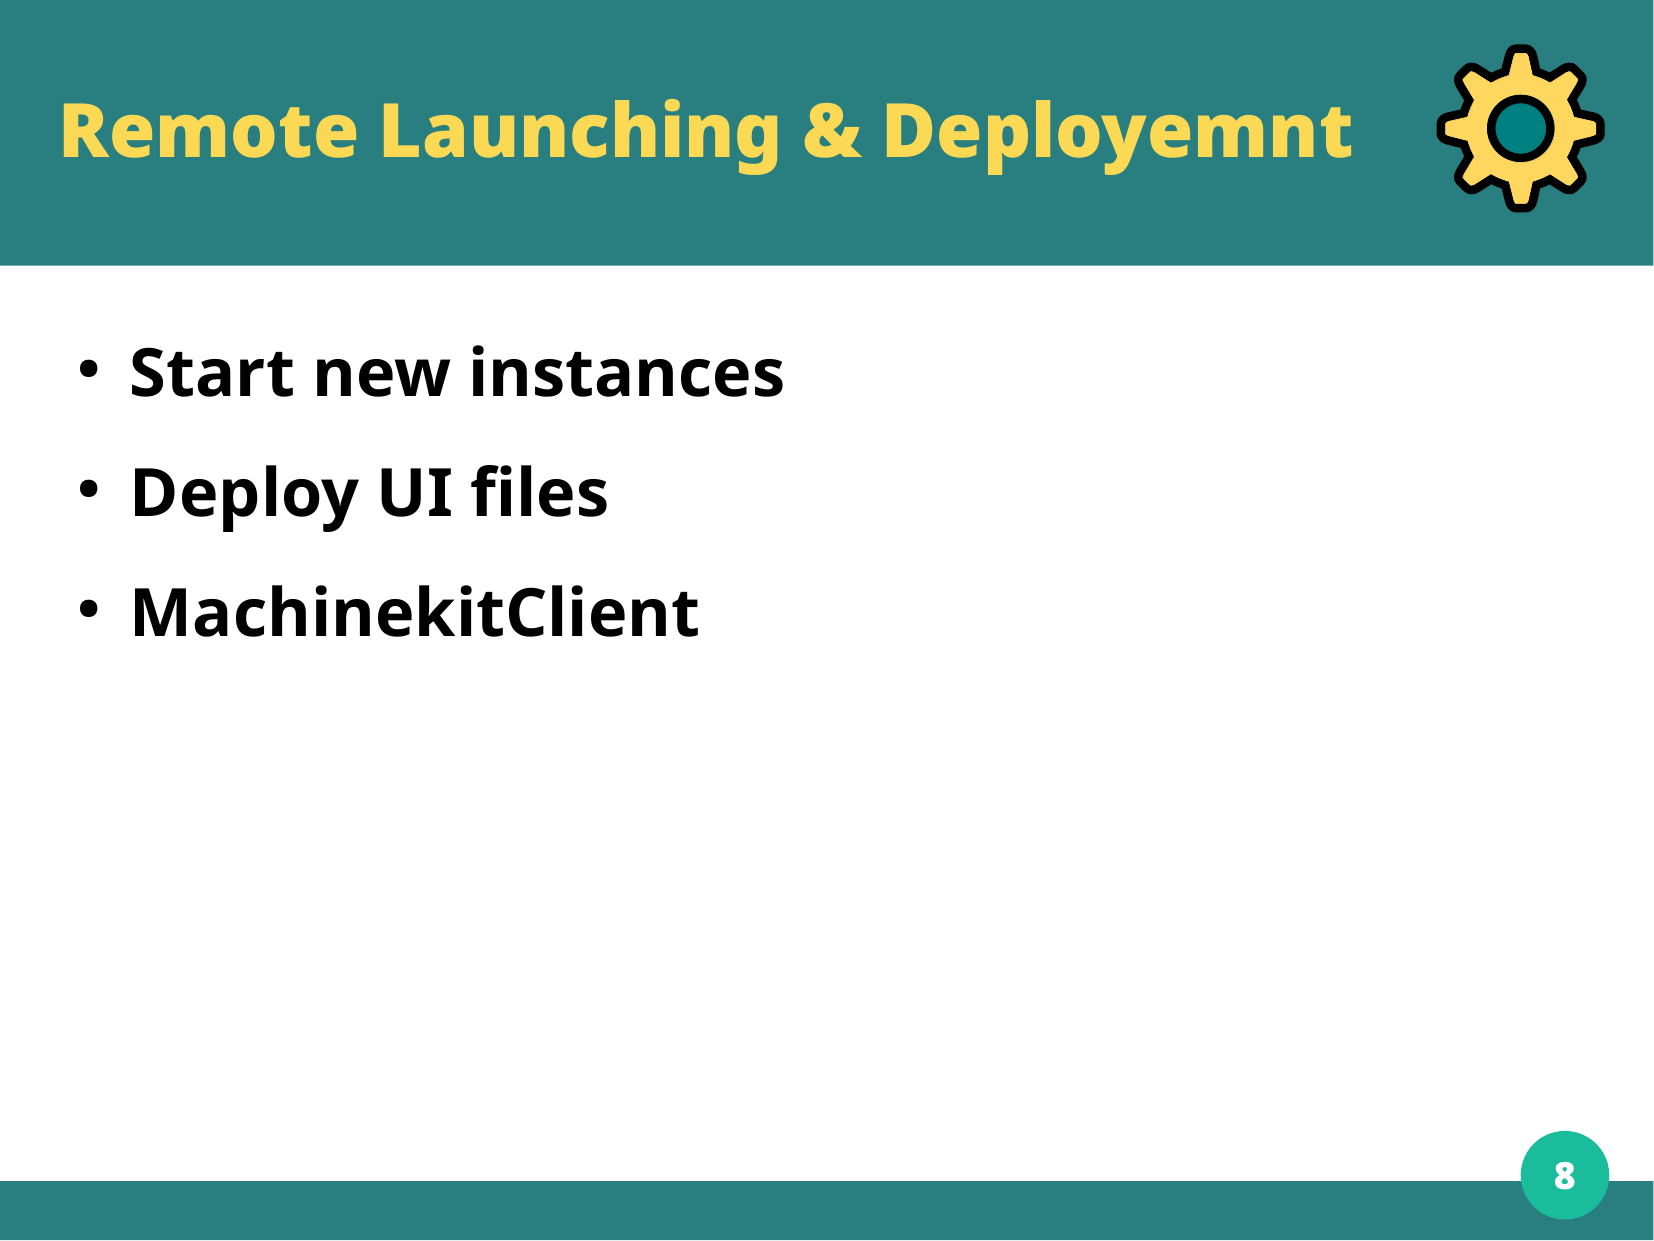

# Remote Launching & Deployemnt
Start new instances
Deploy UI files
MachinekitClient
8